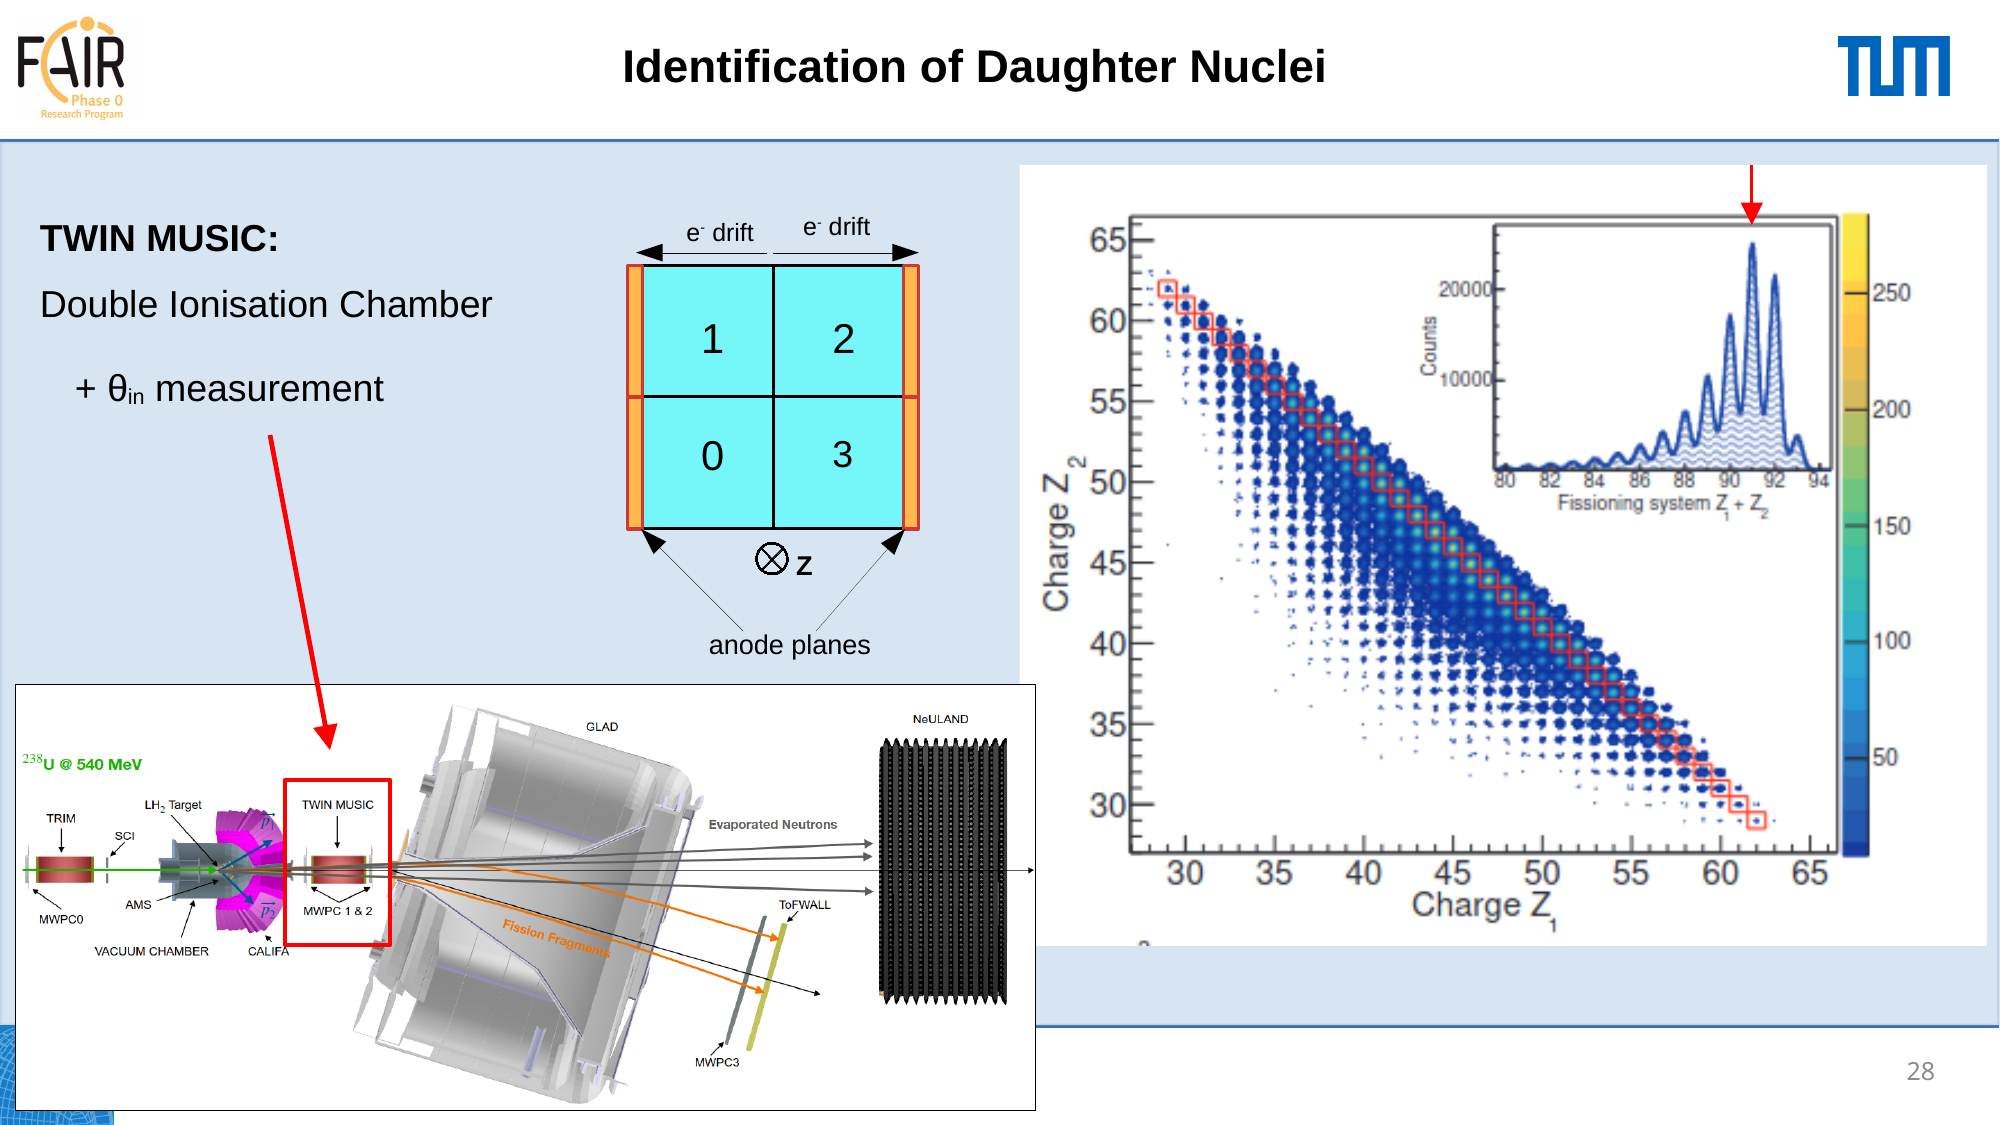

Identification of Daughter Nuclei
TWIN MUSIC:
Double Ionisation Chamber
e- drift
e- drift
1
2
0
3
Z
+ θin measurement
anode planes
28